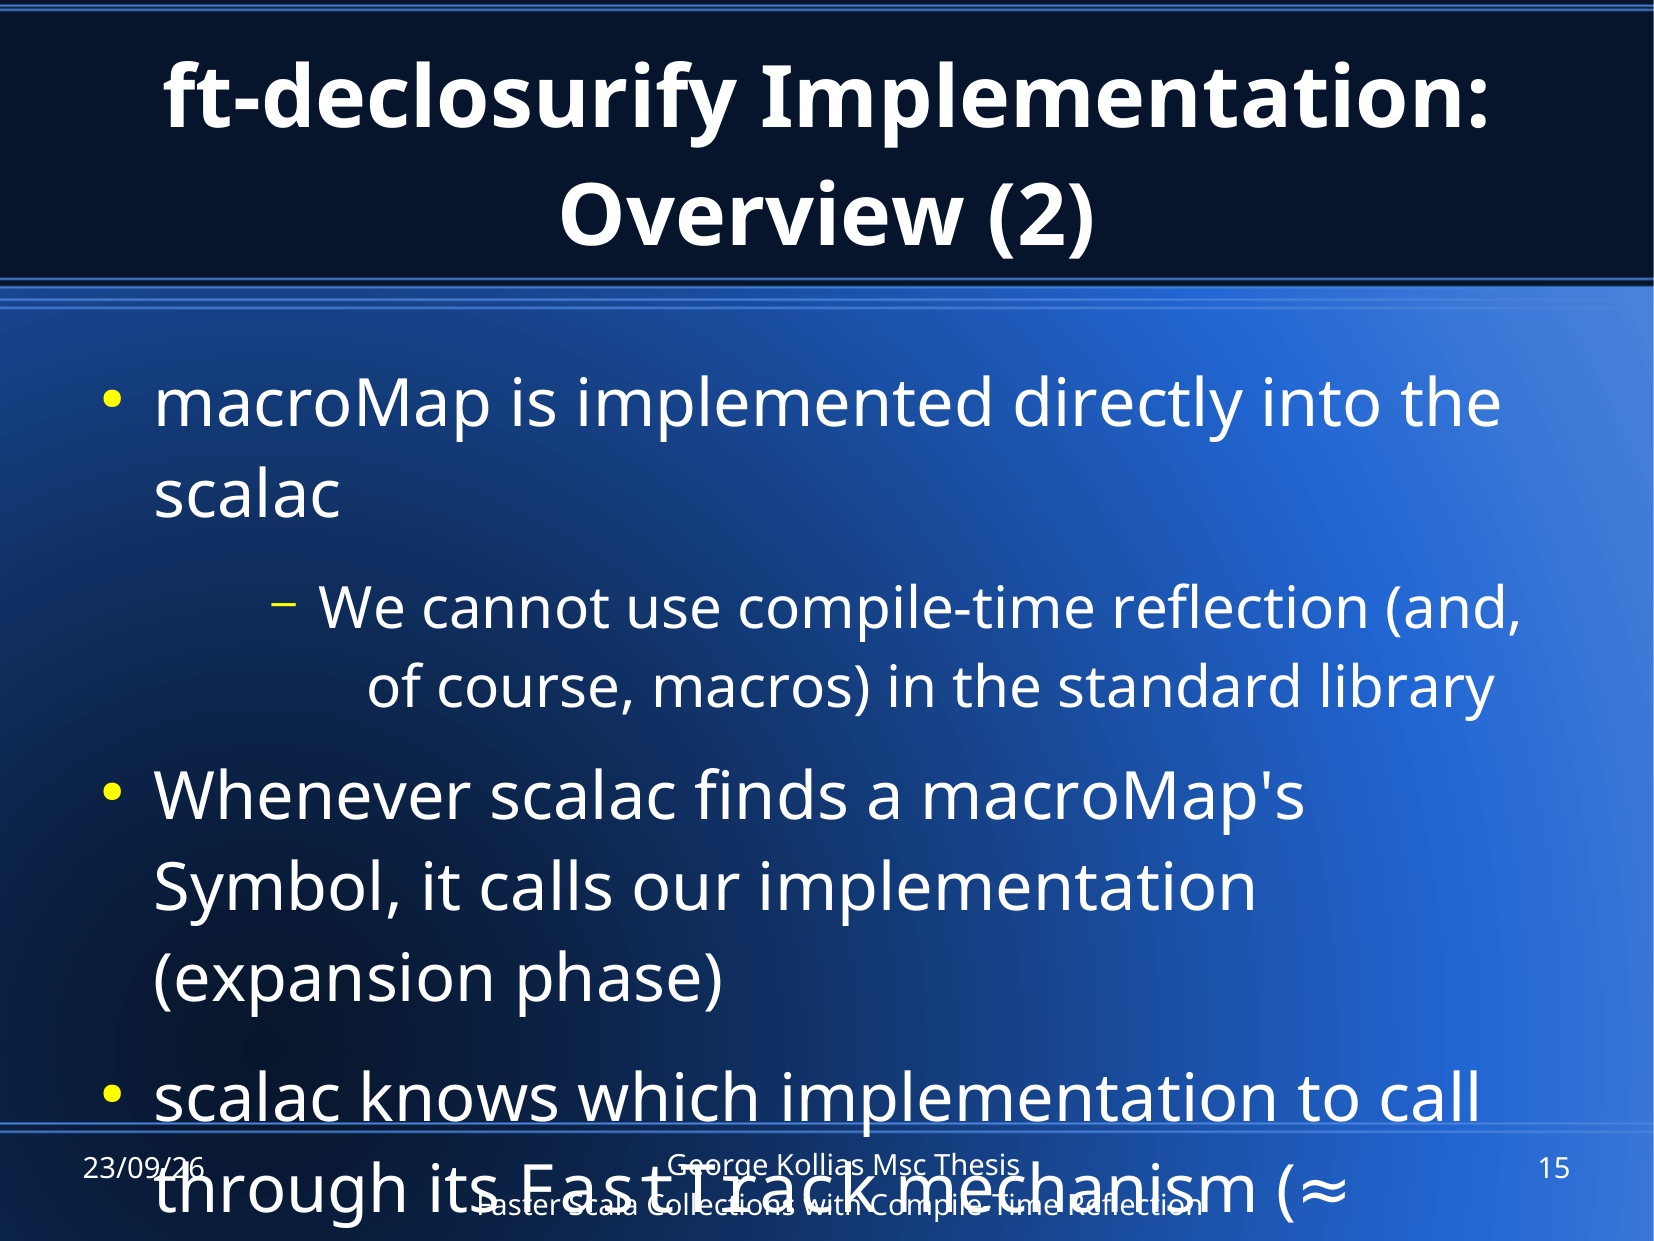

# ft-declosurify Implementation: Overview (2)
macroMap is implemented directly into the scalac
We cannot use compile-time reflection (and, of course, macros) in the standard library
Whenever scalac finds a macroMap's Symbol, it calls our implementation (expansion phase)
scalac knows which implementation to call through its FastTrack mechanism (≈ registry)
Hence the ft prefix!
15